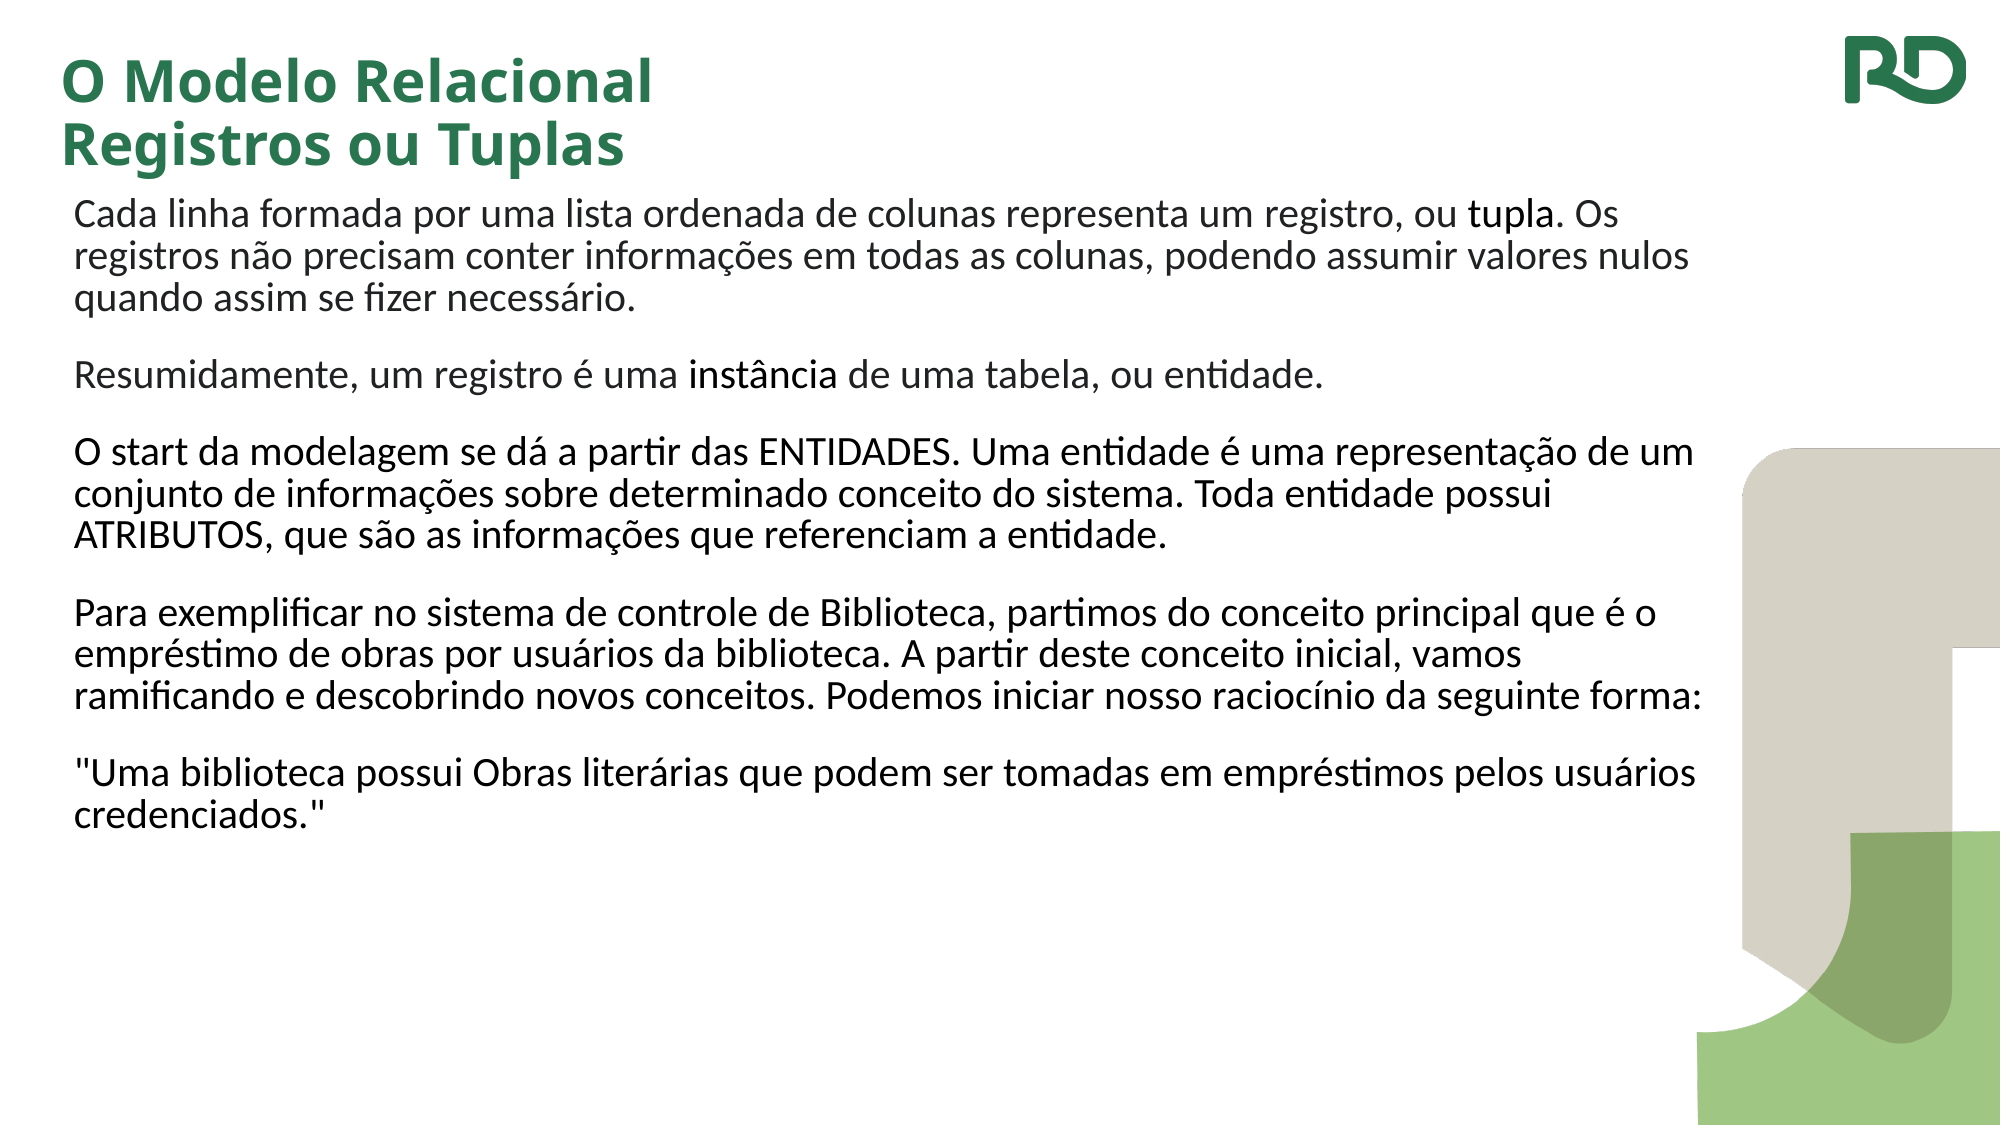

O Modelo Relacional
Registros ou Tuplas
Cada linha formada por uma lista ordenada de colunas representa um registro, ou tupla. Os registros não precisam conter informações em todas as colunas, podendo assumir valores nulos quando assim se fizer necessário.
Resumidamente, um registro é uma instância de uma tabela, ou entidade.
O start da modelagem se dá a partir das ENTIDADES. Uma entidade é uma representação de um conjunto de informações sobre determinado conceito do sistema. Toda entidade possui ATRIBUTOS, que são as informações que referenciam a entidade.
Para exemplificar no sistema de controle de Biblioteca, partimos do conceito principal que é o empréstimo de obras por usuários da biblioteca. A partir deste conceito inicial, vamos ramificando e descobrindo novos conceitos. Podemos iniciar nosso raciocínio da seguinte forma:
"Uma biblioteca possui Obras literárias que podem ser tomadas em empréstimos pelos usuários credenciados."